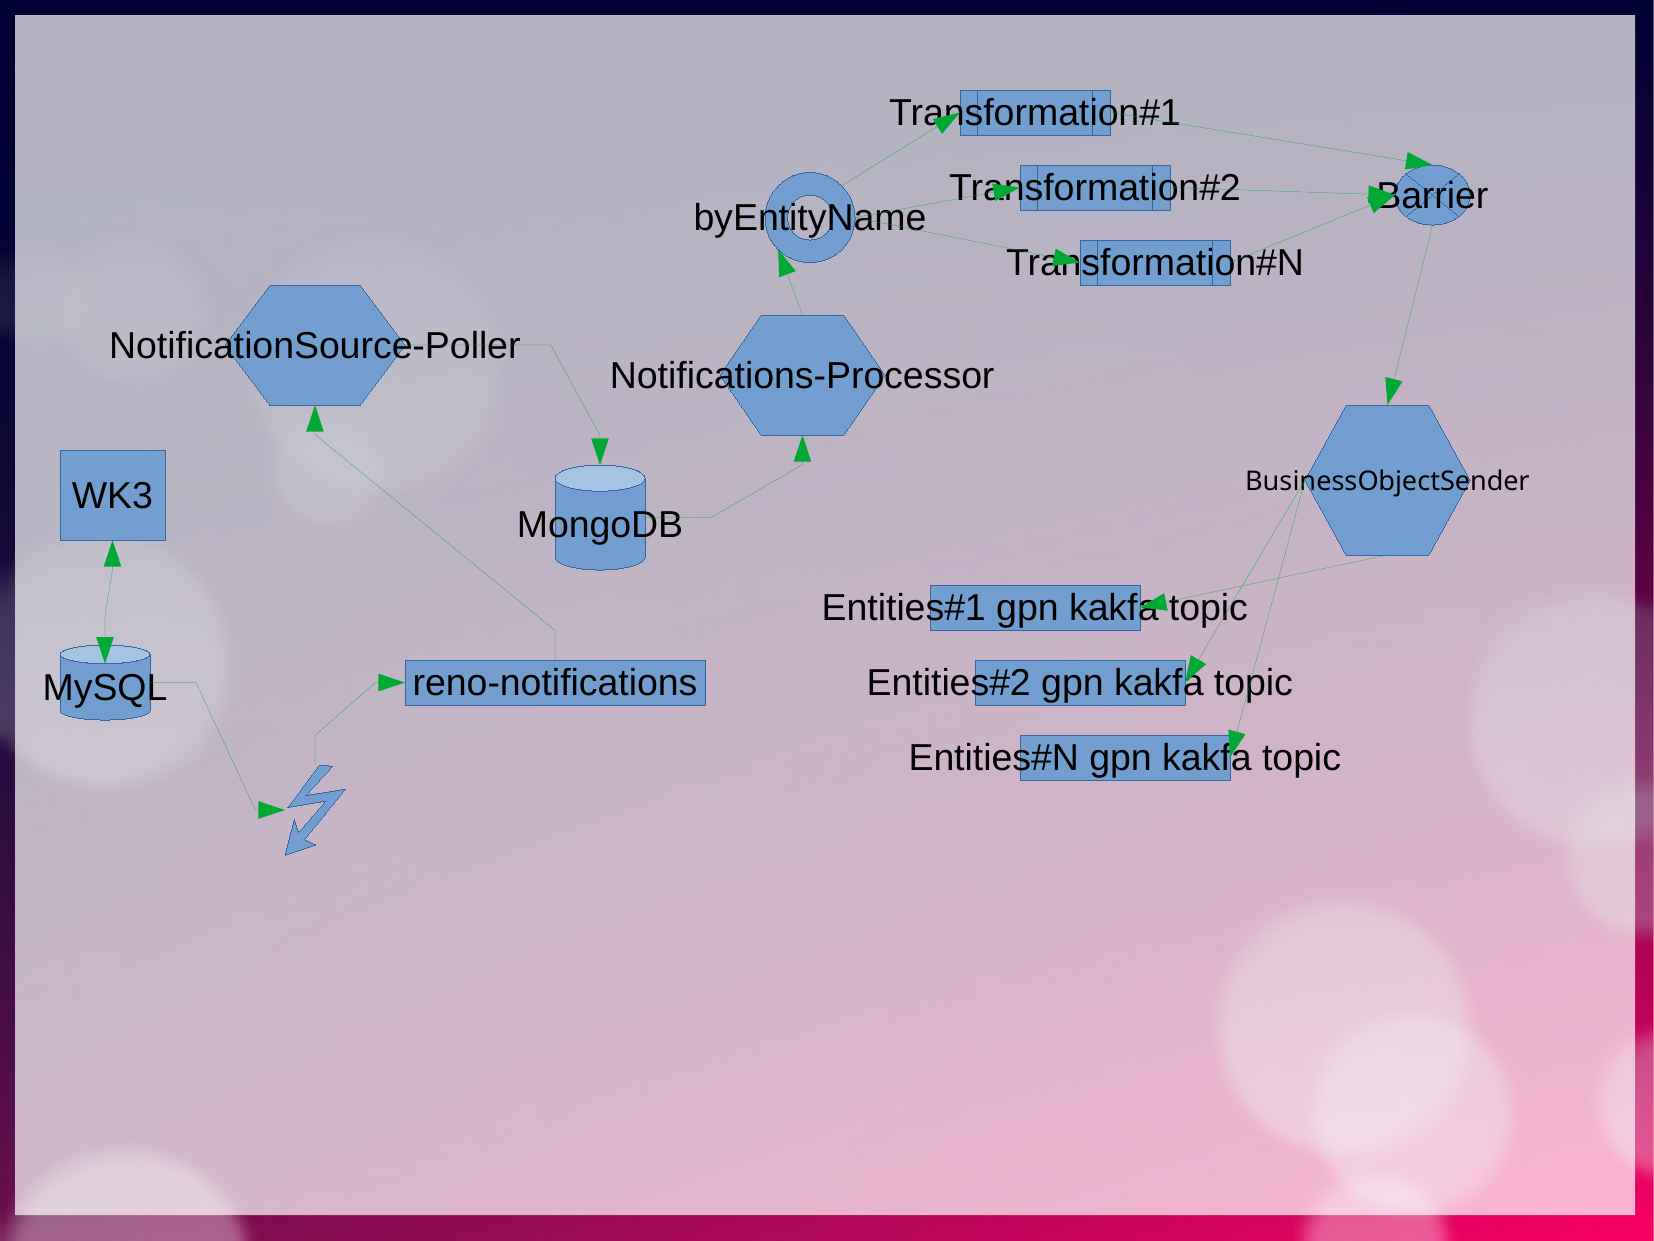

#
Transformation#1
Transformation#2
Barrier
byEntityName
Transformation#N
NotificationSource-Poller
Notifications-Processor
BusinessObjectSender
WK3
MongoDB
Entities#1 gpn kakfa topic
MySQL
reno-notifications
Entities#2 gpn kakfa topic
Entities#N gpn kakfa topic